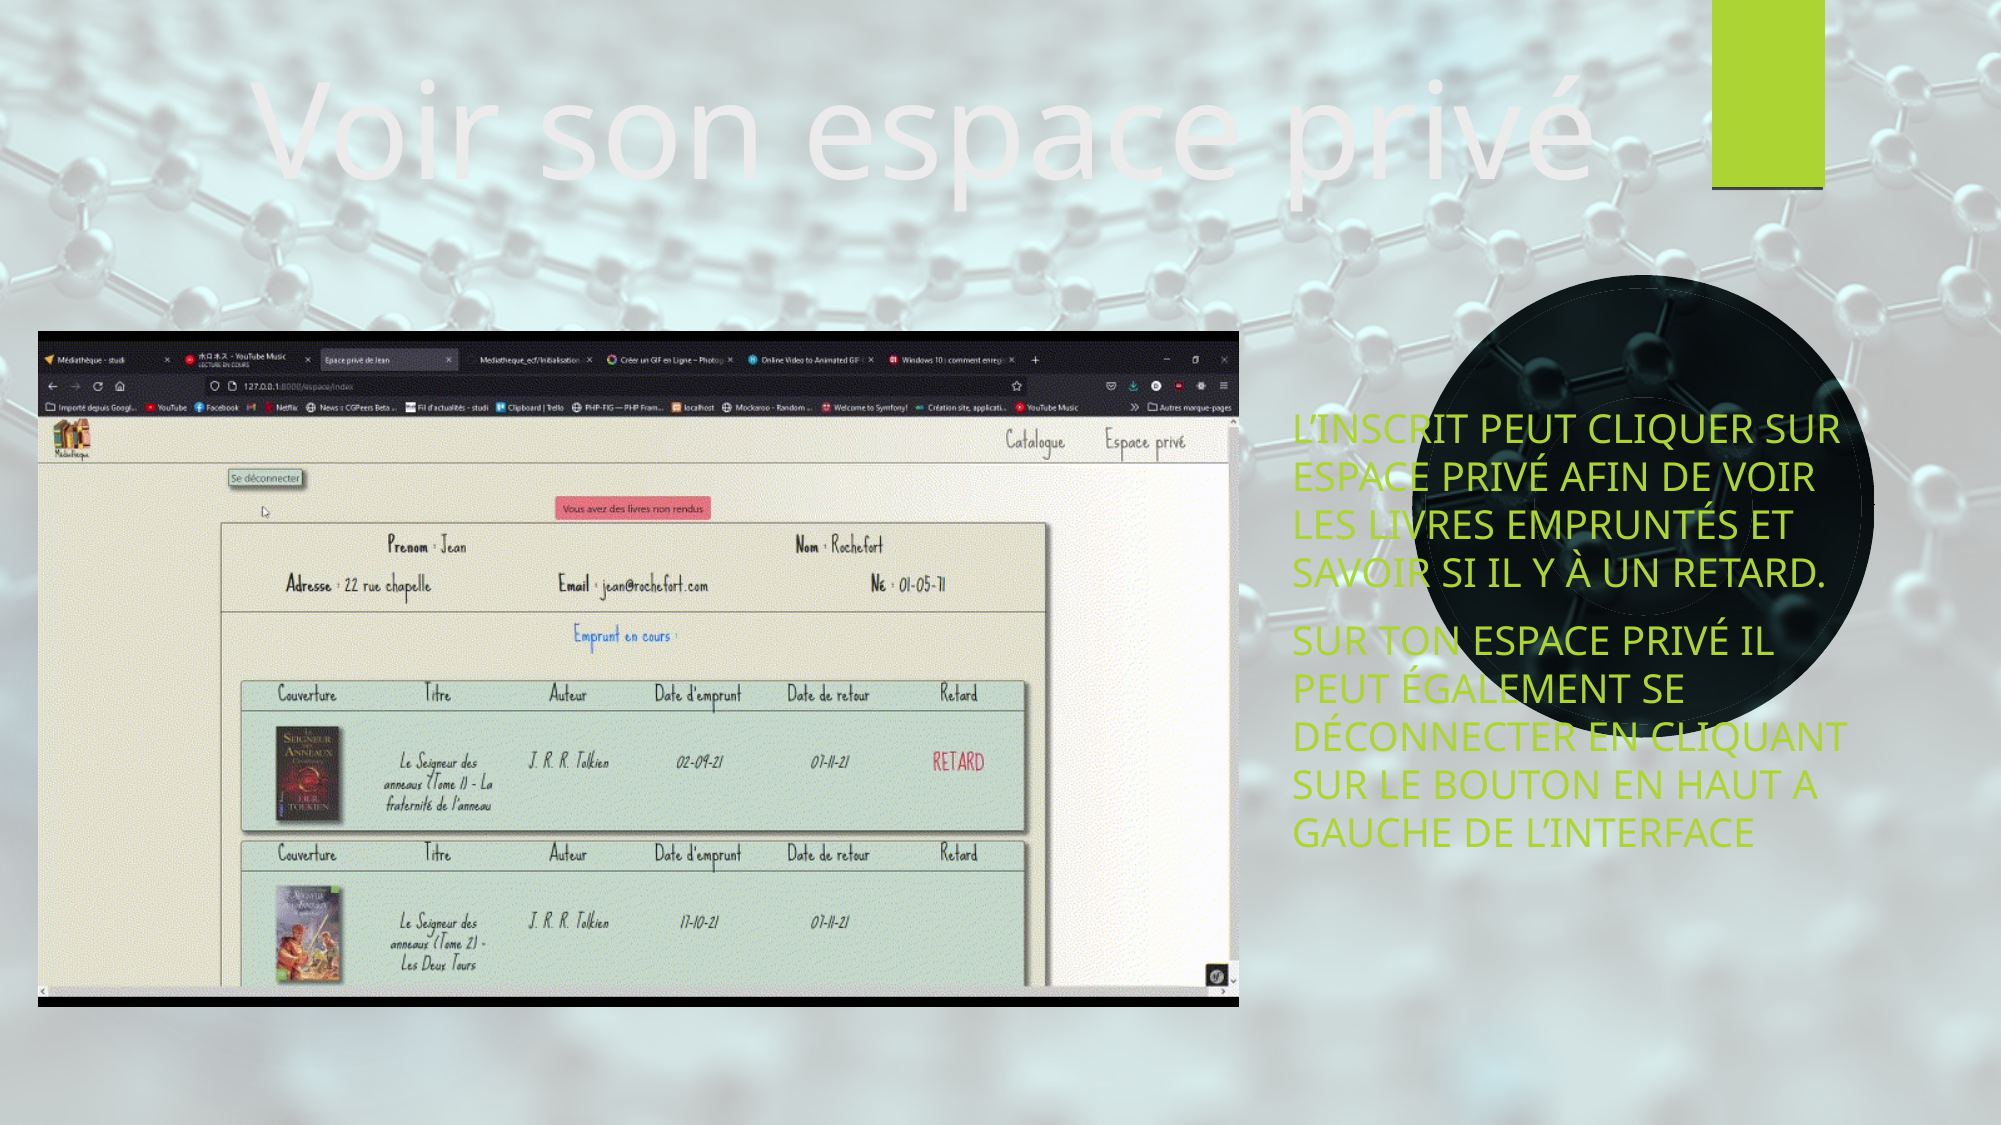

# Voir son espace privé
L’inscrit peut Cliquer sur espace privé afin de voir les livres empruntés et savoir si il y à un retard.
Sur ton espace privé il peut également se déconnecter en cliquant sur le bouton en haut a gauche de l’interface